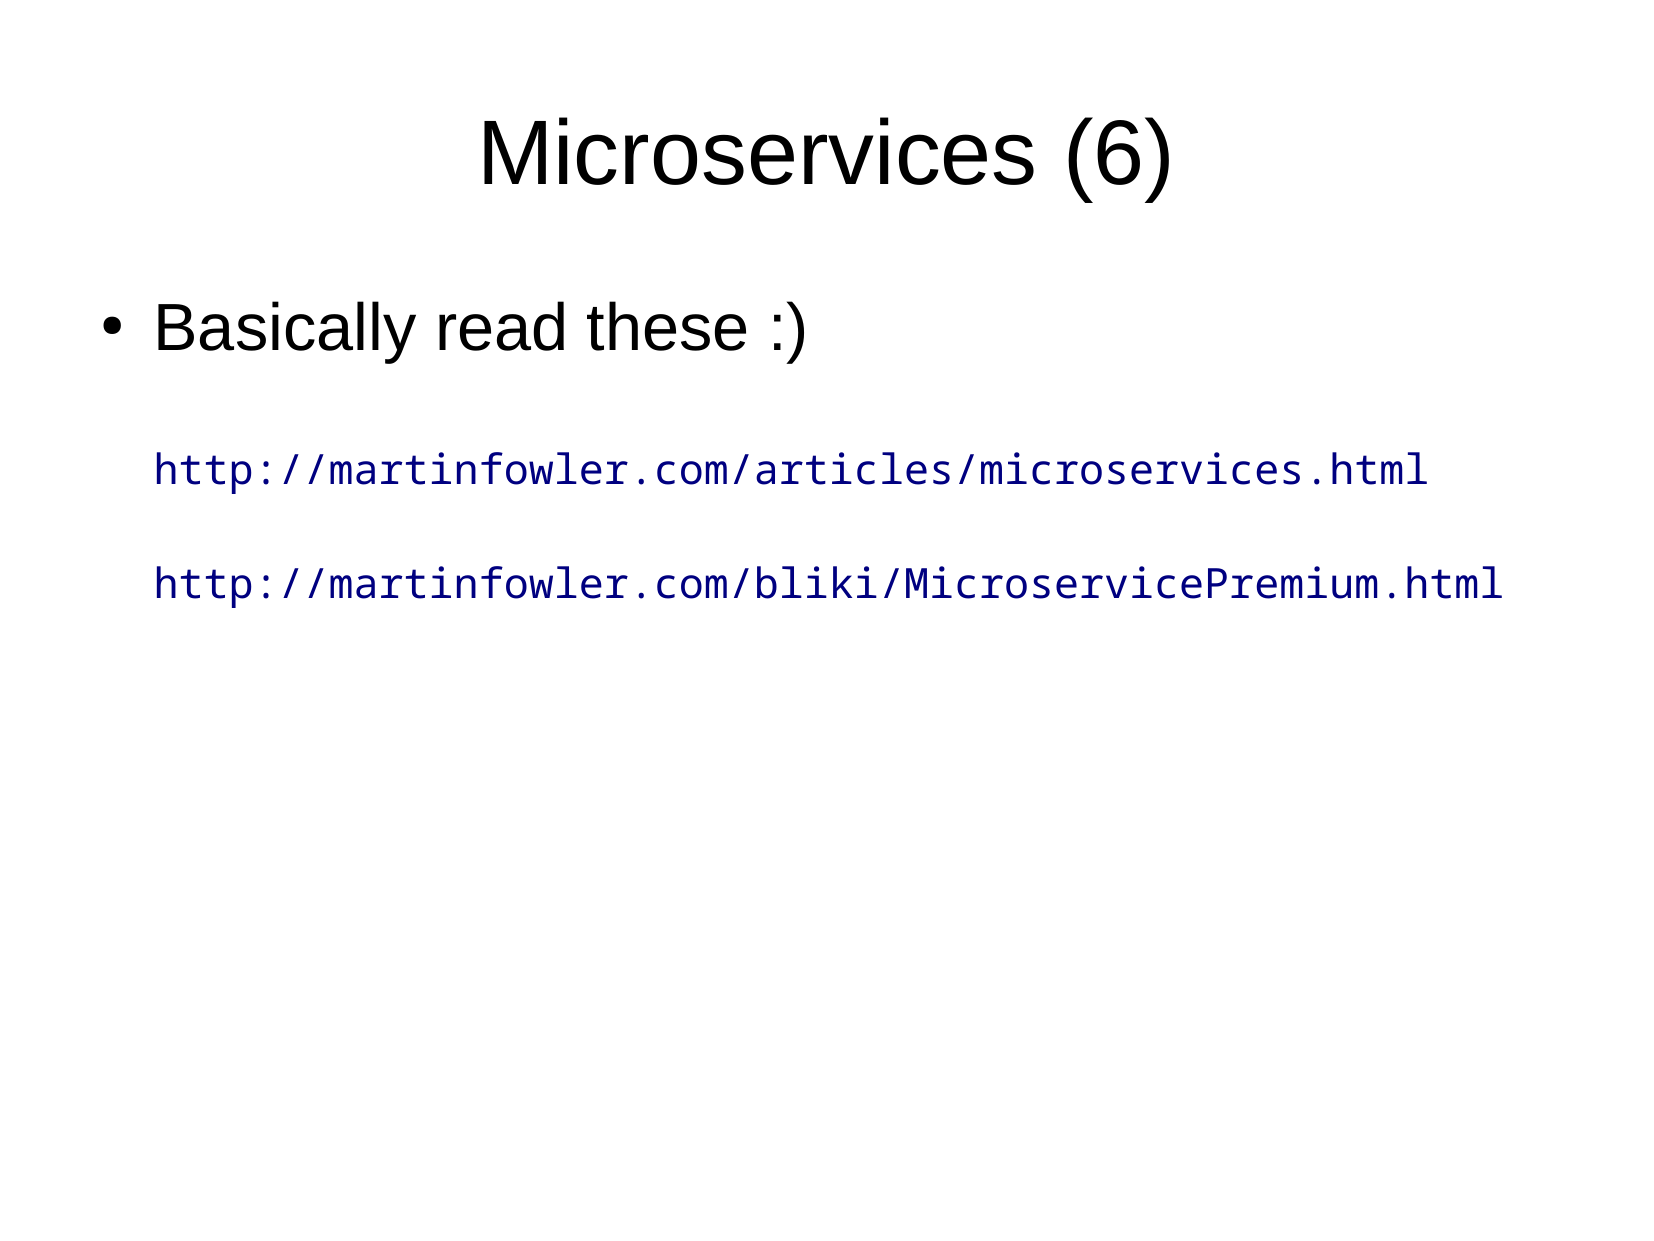

# Microservices (6)
Basically read these :)
http://martinfowler.com/articles/microservices.html
http://martinfowler.com/bliki/MicroservicePremium.html